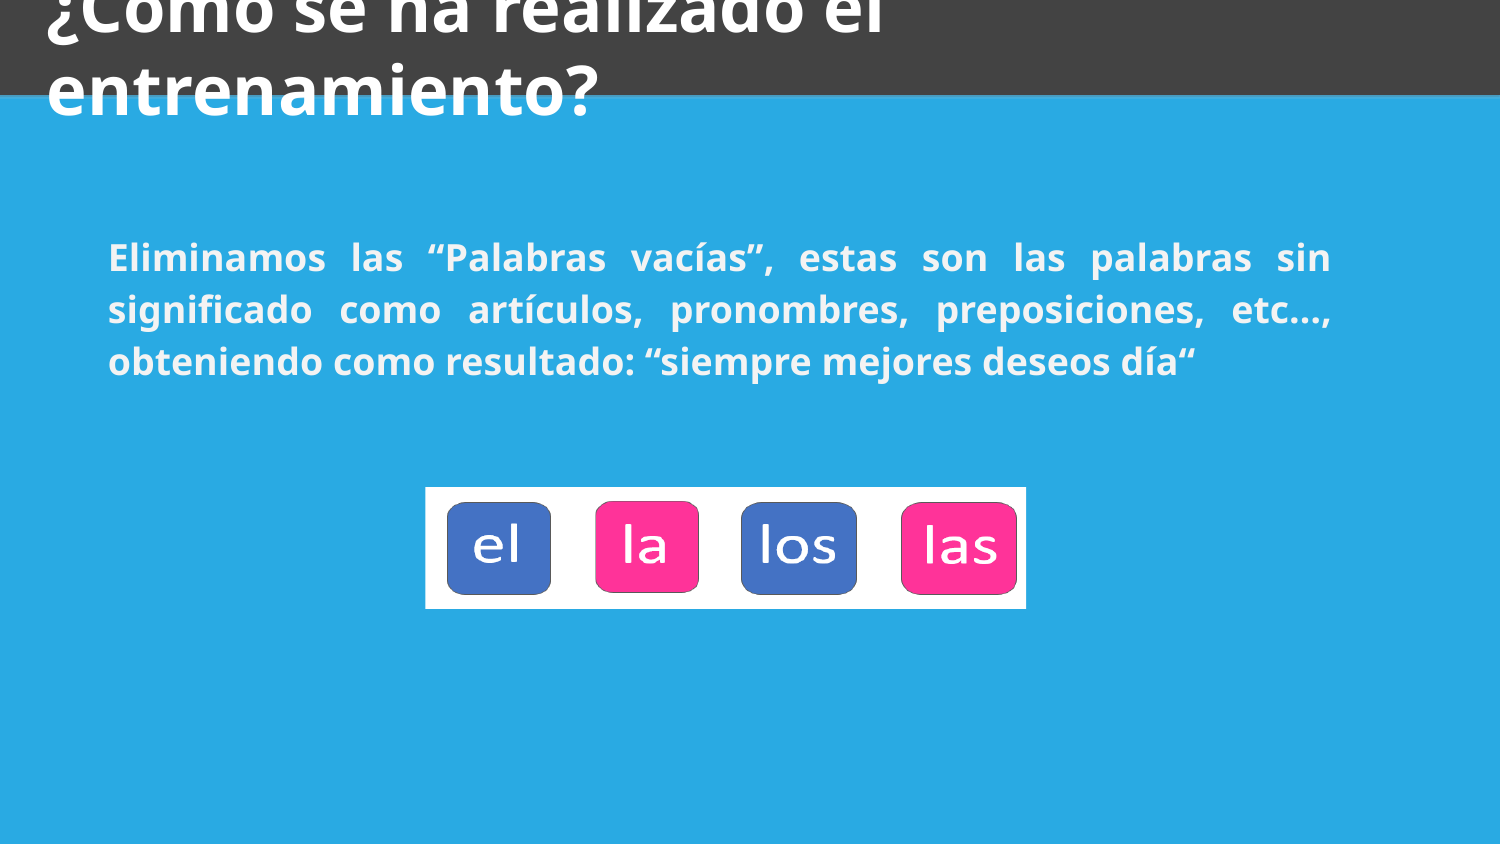

# ¿Cómo se ha realizado el entrenamiento?
Eliminamos las “Palabras vacías”, estas son las palabras sin significado como artículos, pronombres, preposiciones, etc…, obteniendo como resultado: “siempre mejores deseos día“